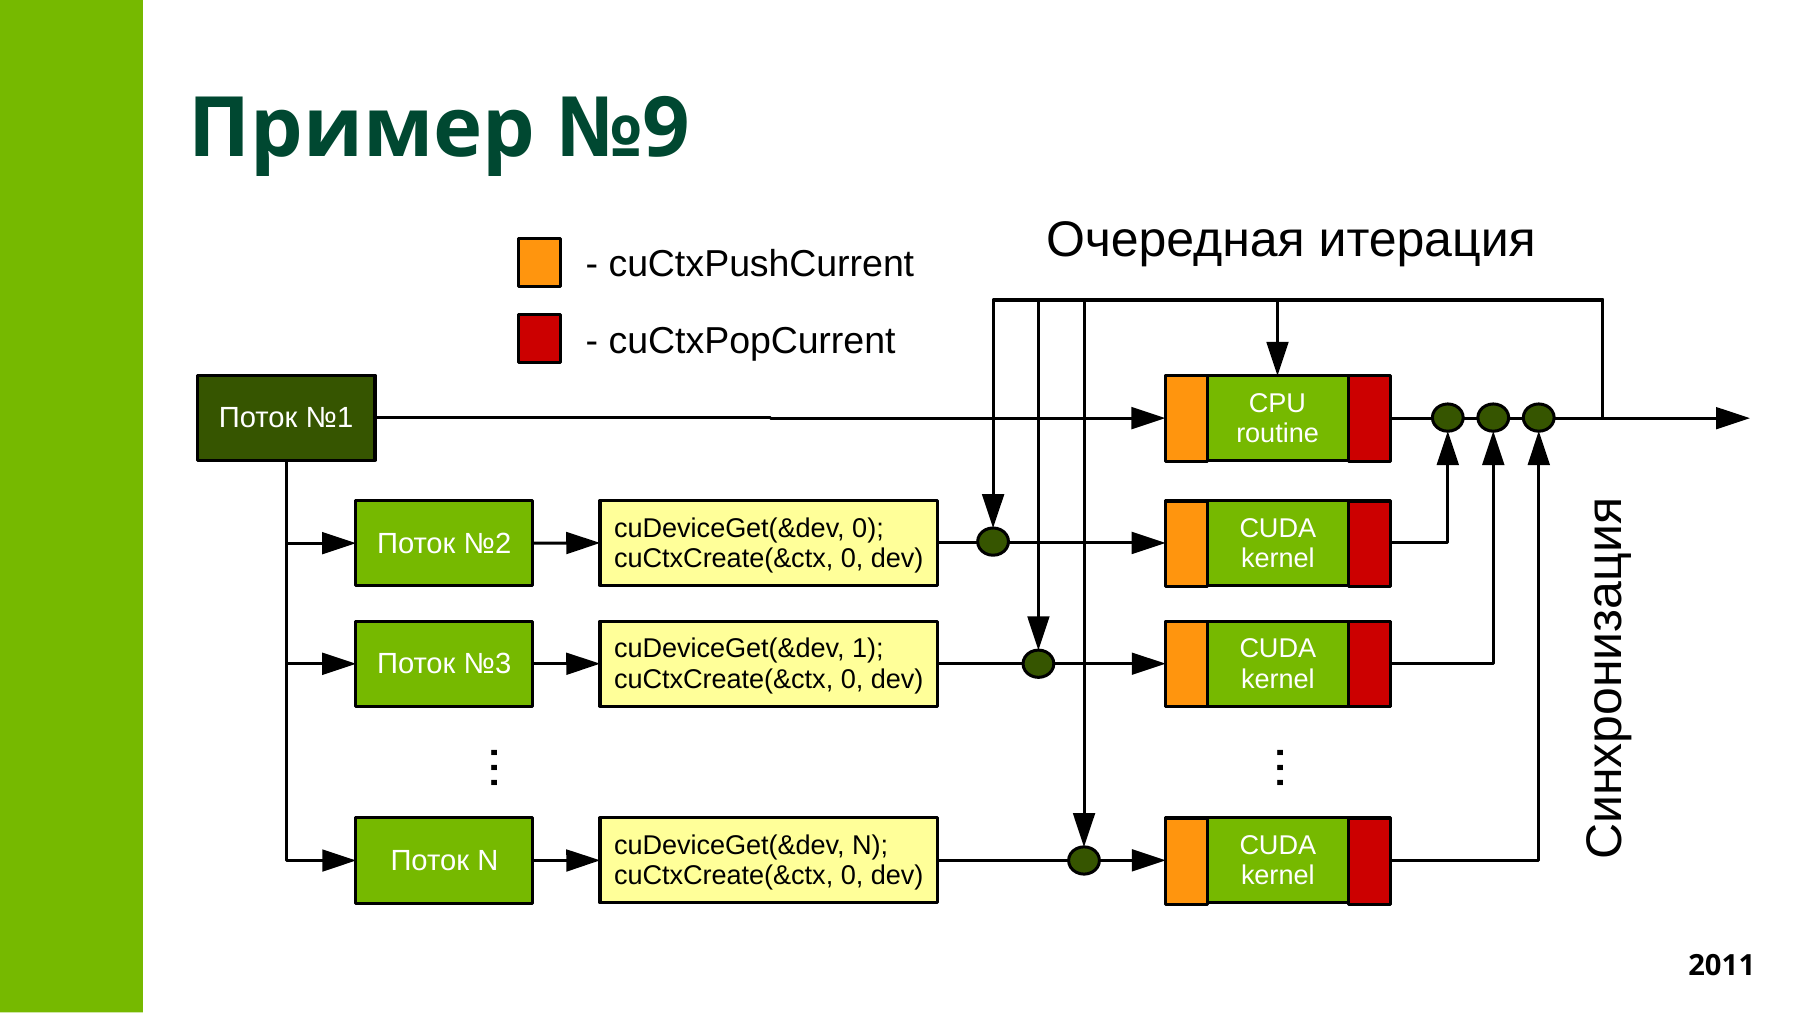

# Пример №9
Очередная итерация
- cuCtxPushCurrent
- cuCtxPopCurrent
Поток №1
CPU
routine
Поток №2
cuDeviceGet(&dev, 0);
cuCtxCreate(&ctx, 0, dev)
CUDA
kernel
Поток №3
cuDeviceGet(&dev, 1);
cuCtxCreate(&ctx, 0, dev)
CUDA
kernel
Синхронизация
...
...
Поток N
cuDeviceGet(&dev, N);
cuCtxCreate(&ctx, 0, dev)
CUDA
kernel